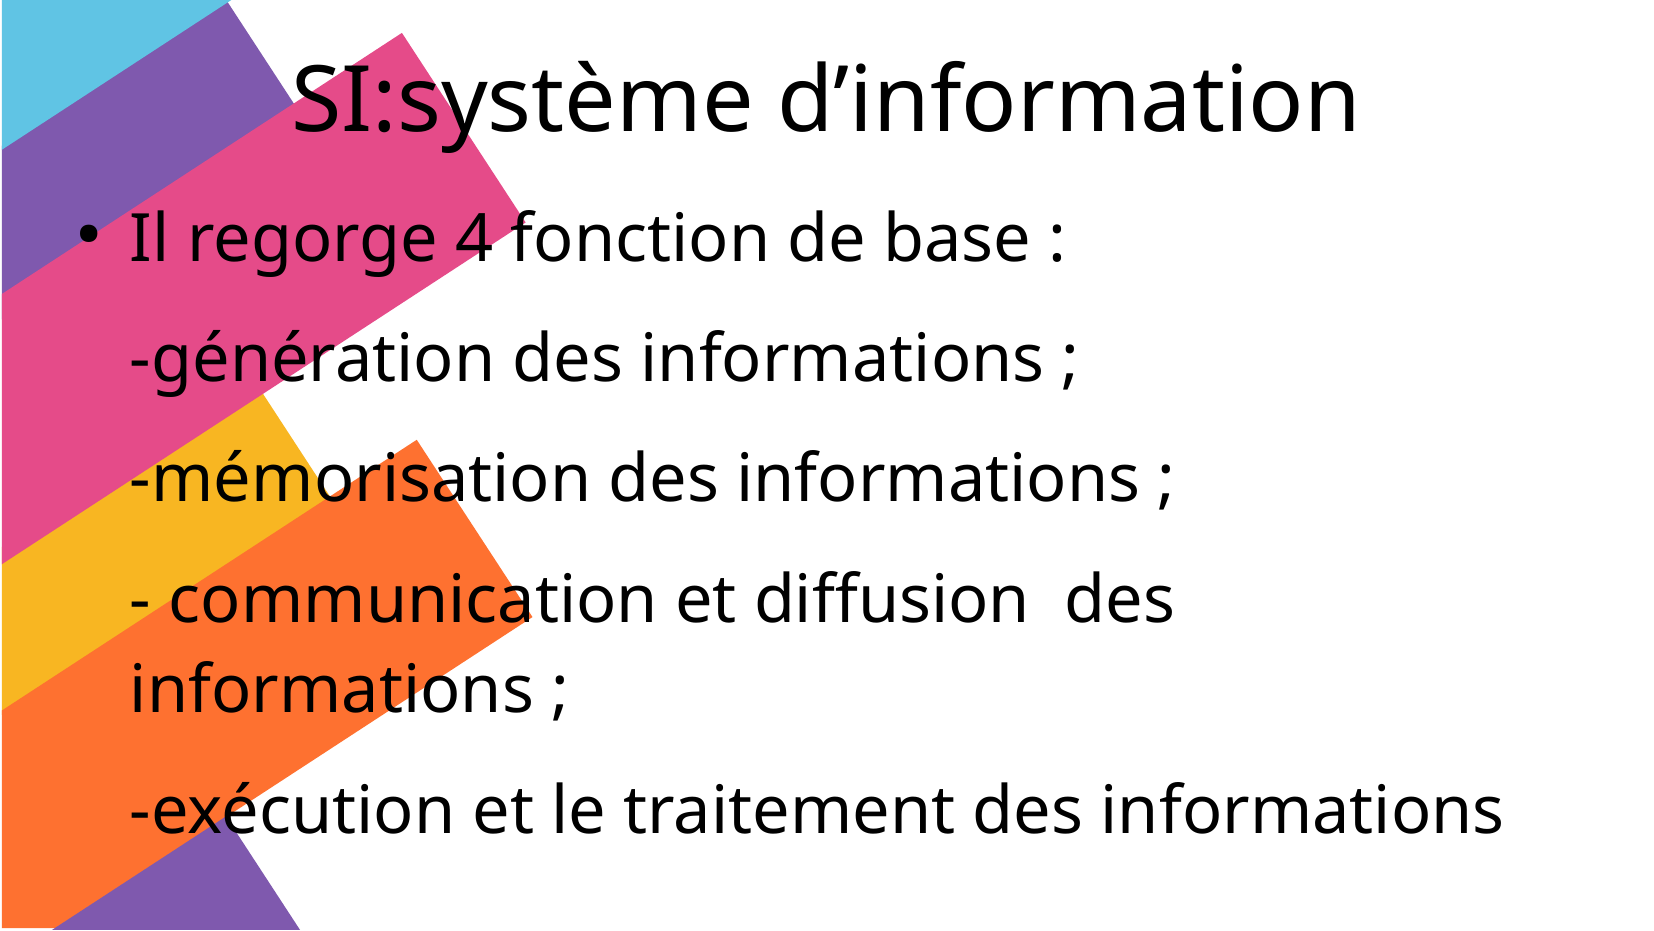

# SI:système d’information
Il regorge 4 fonction de base :
-génération des informations ;
-mémorisation des informations ;
- communication et diffusion des informations ;
-exécution et le traitement des informations